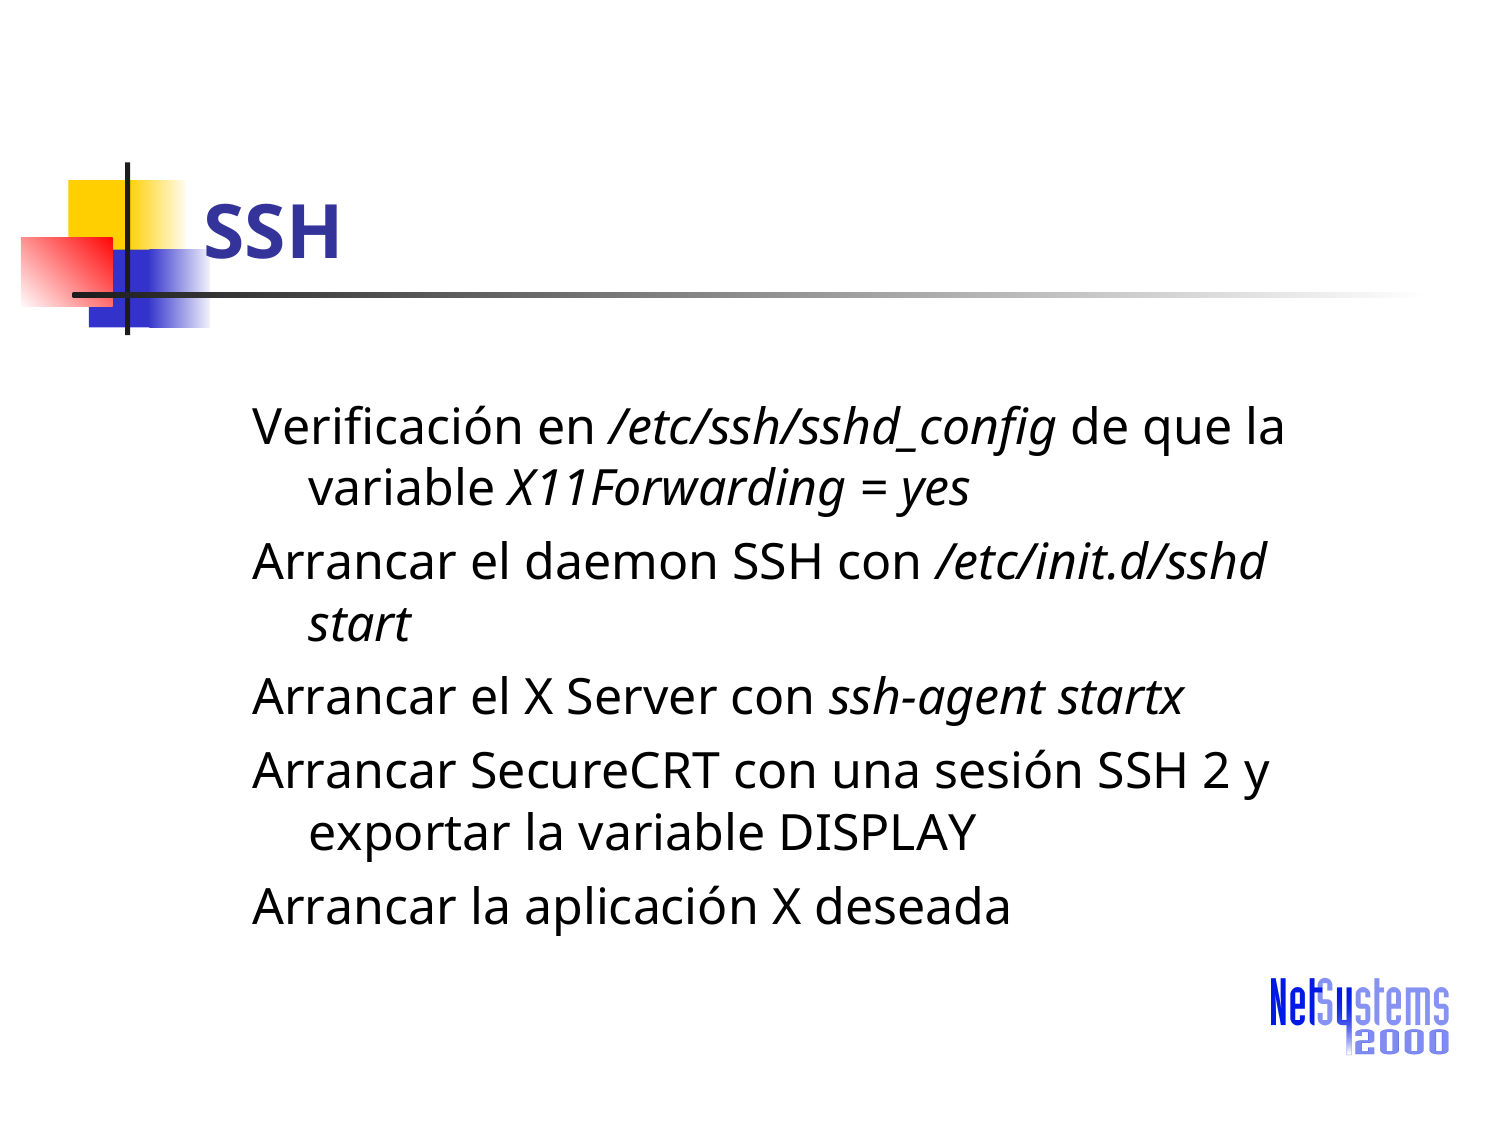

# SSH
Verificación en /etc/ssh/sshd_config de que la variable X11Forwarding = yes
Arrancar el daemon SSH con /etc/init.d/sshd start
Arrancar el X Server con ssh-agent startx
Arrancar SecureCRT con una sesión SSH 2 y exportar la variable DISPLAY
Arrancar la aplicación X deseada